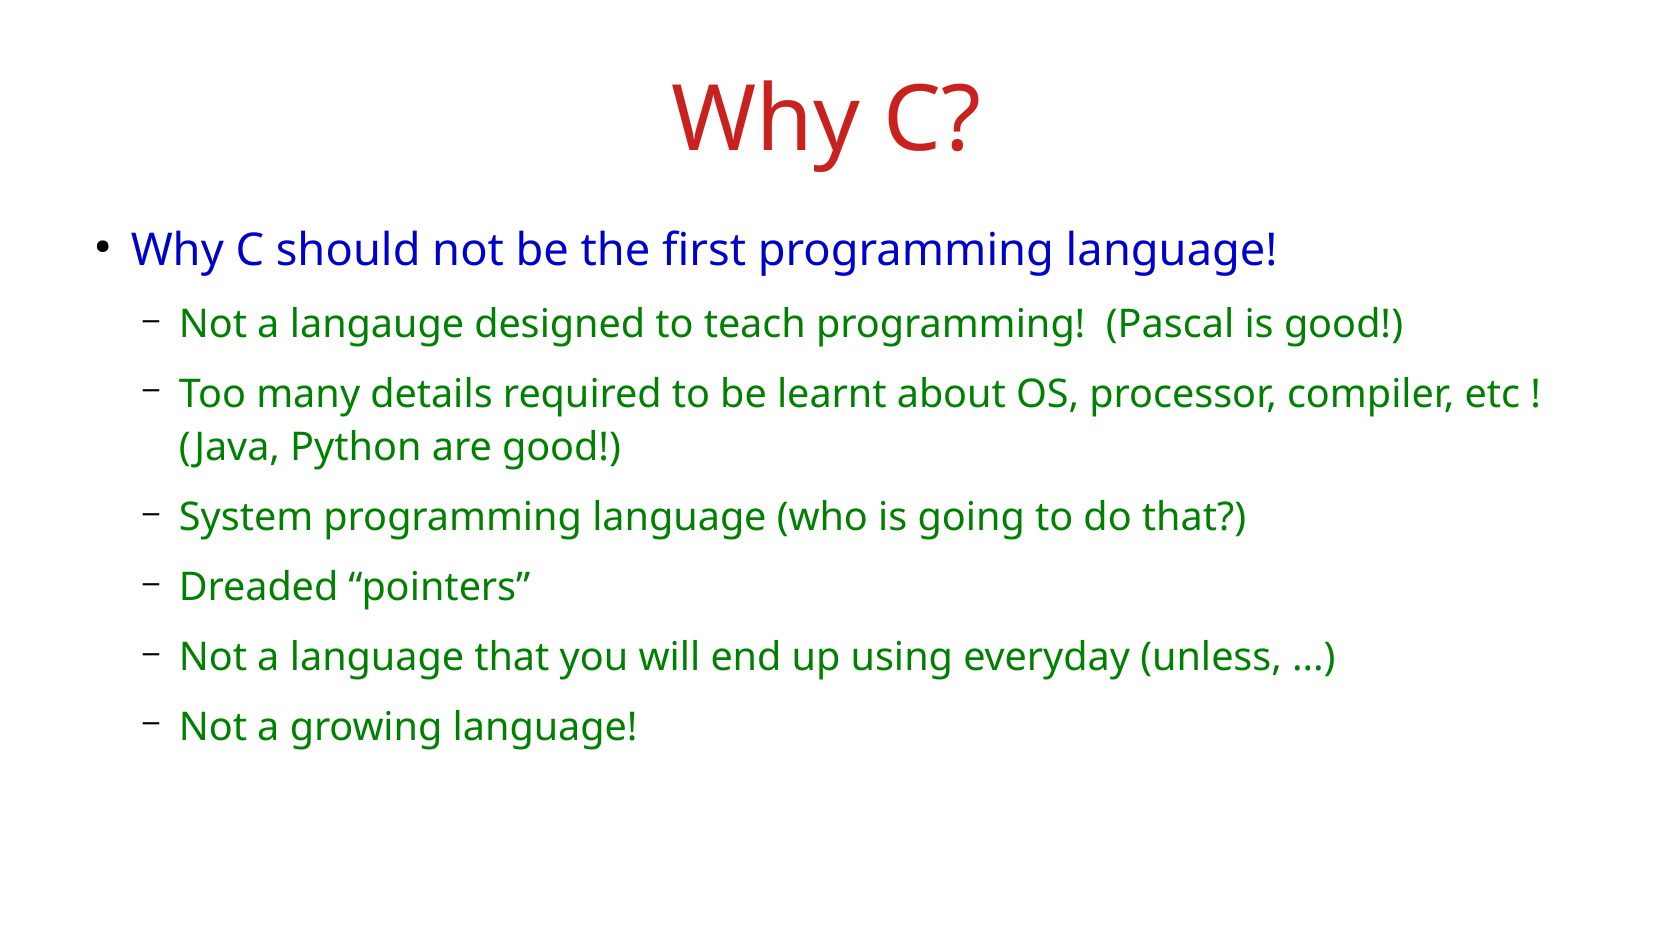

# Why C?
Why C should not be the first programming language!
Not a langauge designed to teach programming! (Pascal is good!)
Too many details required to be learnt about OS, processor, compiler, etc ! (Java, Python are good!)
System programming language (who is going to do that?)
Dreaded “pointers”
Not a language that you will end up using everyday (unless, ...)
Not a growing language!